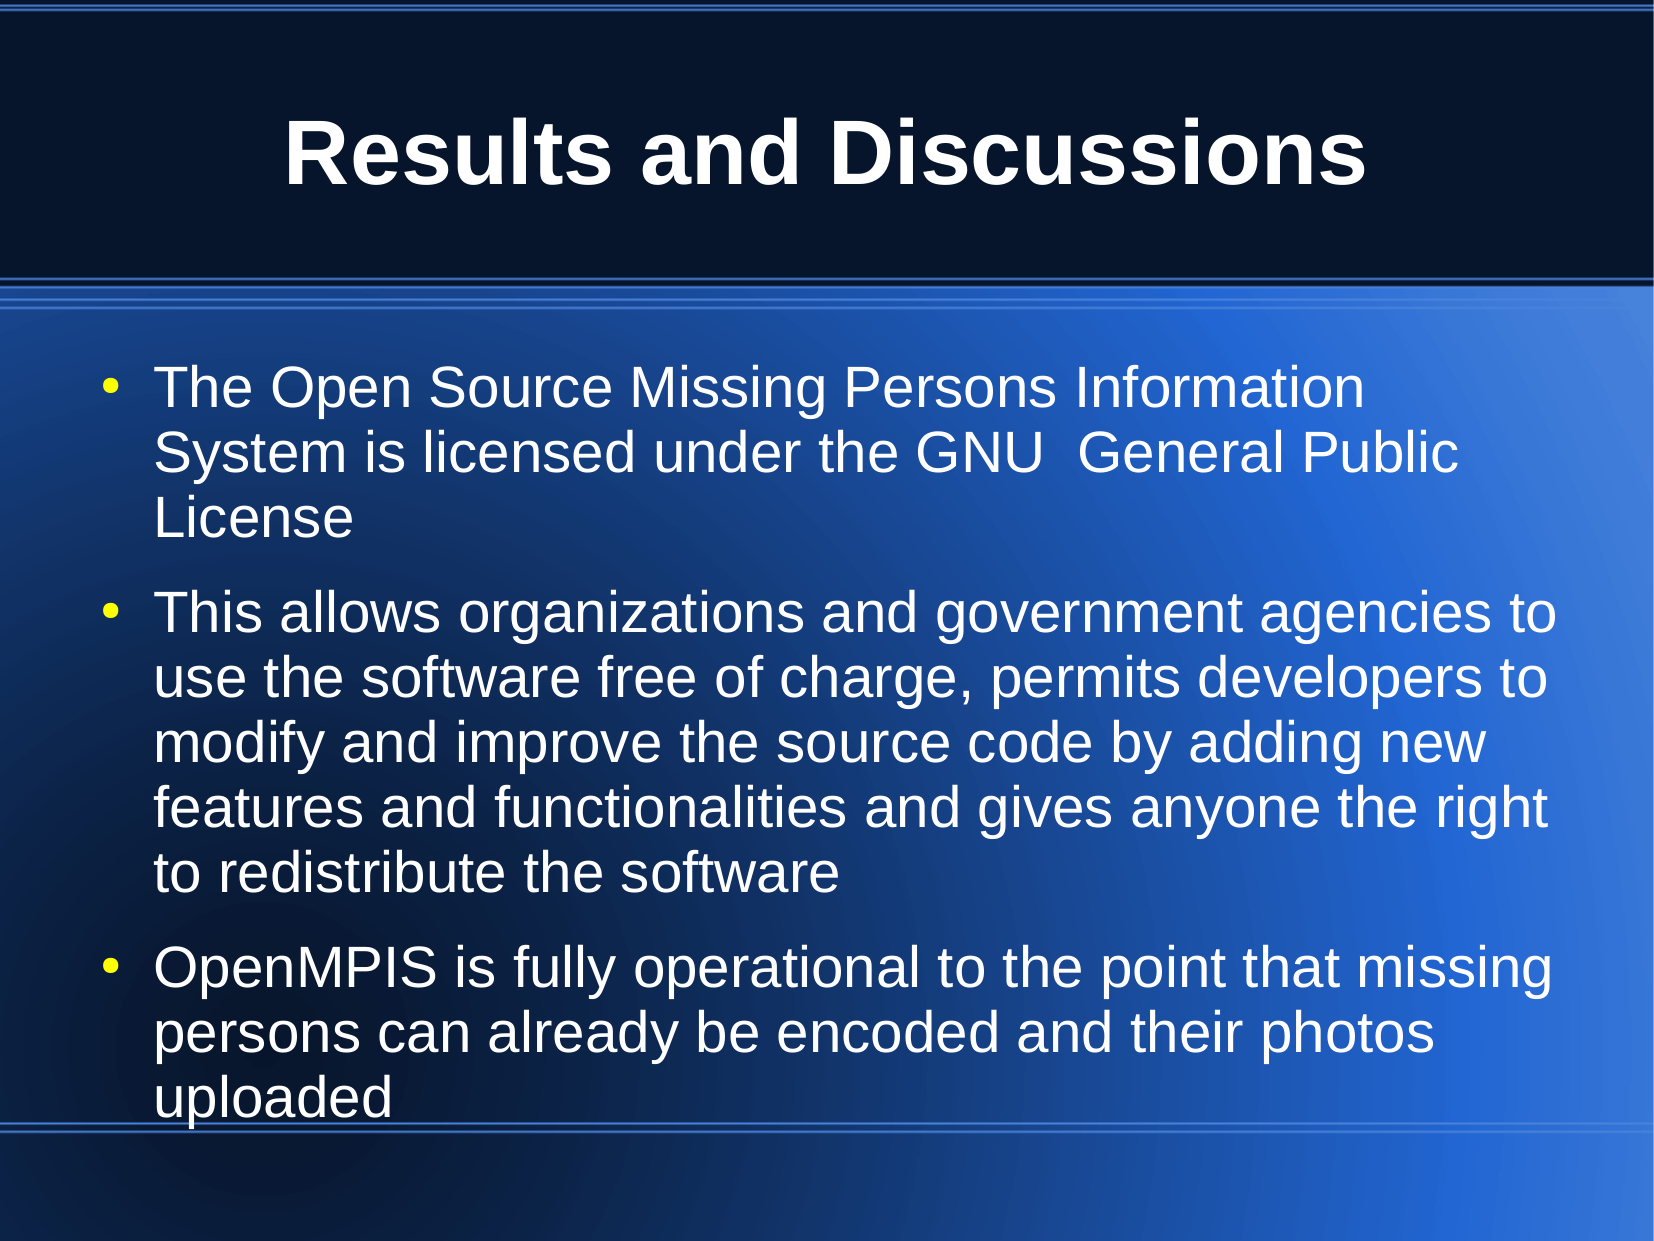

# Results and Discussions
The Open Source Missing Persons Information System is licensed under the GNU General Public License
This allows organizations and government agencies to use the software free of charge, permits developers to modify and improve the source code by adding new features and functionalities and gives anyone the right to redistribute the software
OpenMPIS is fully operational to the point that missing persons can already be encoded and their photos uploaded